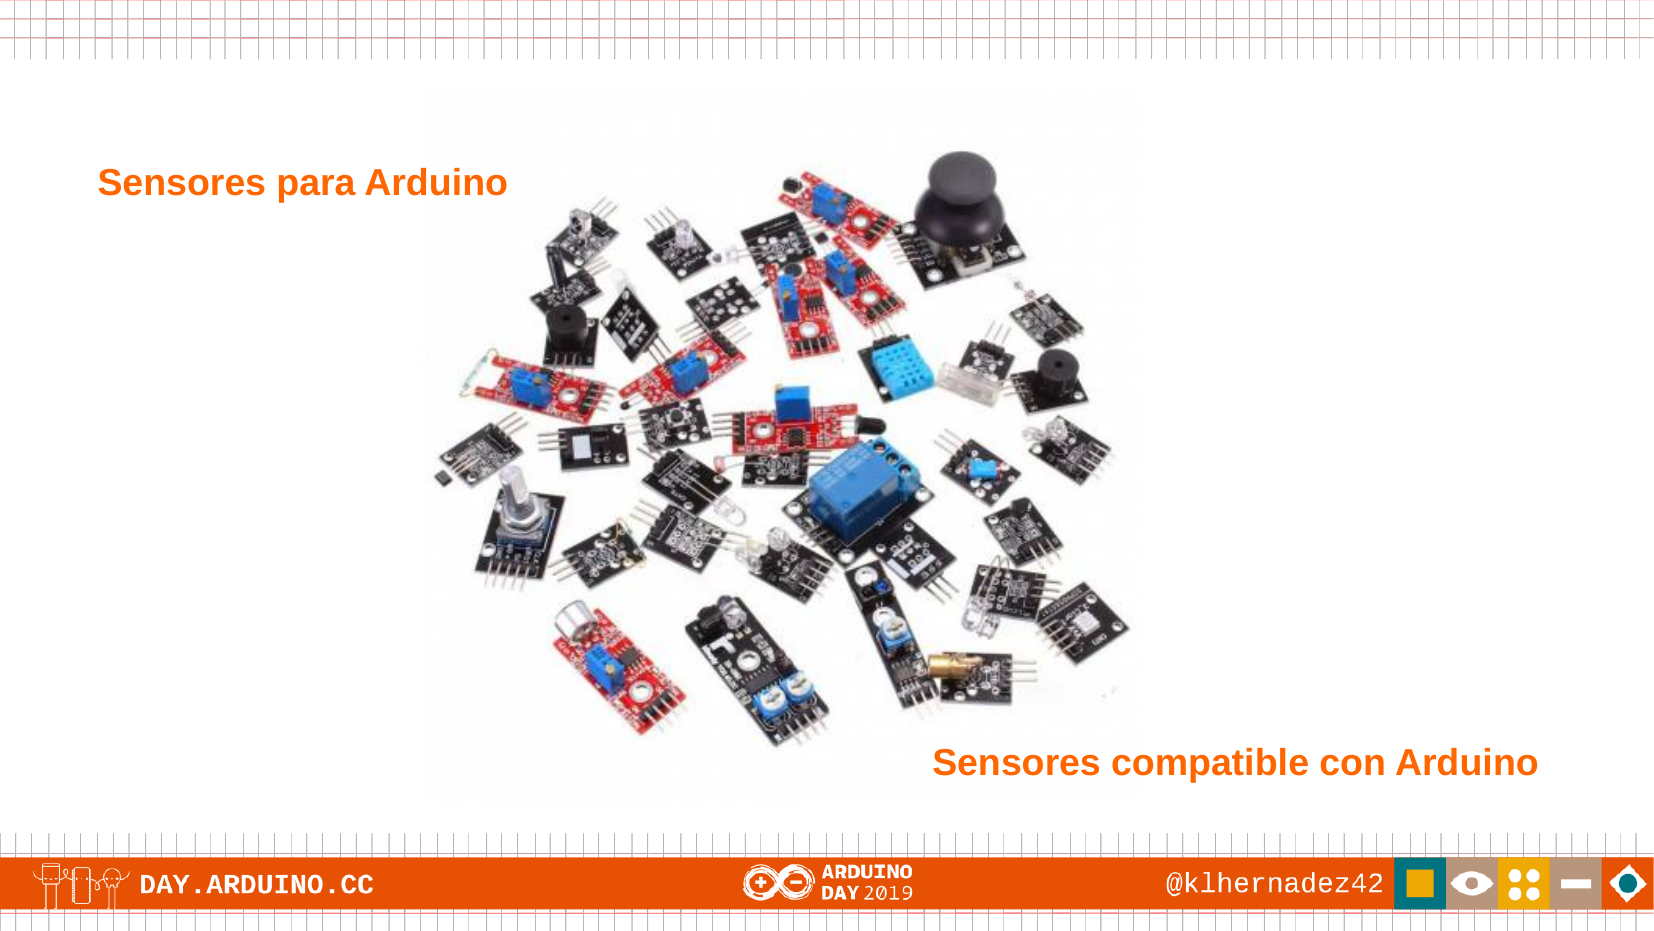

Sensores para Arduino
Sensores compatible con Arduino